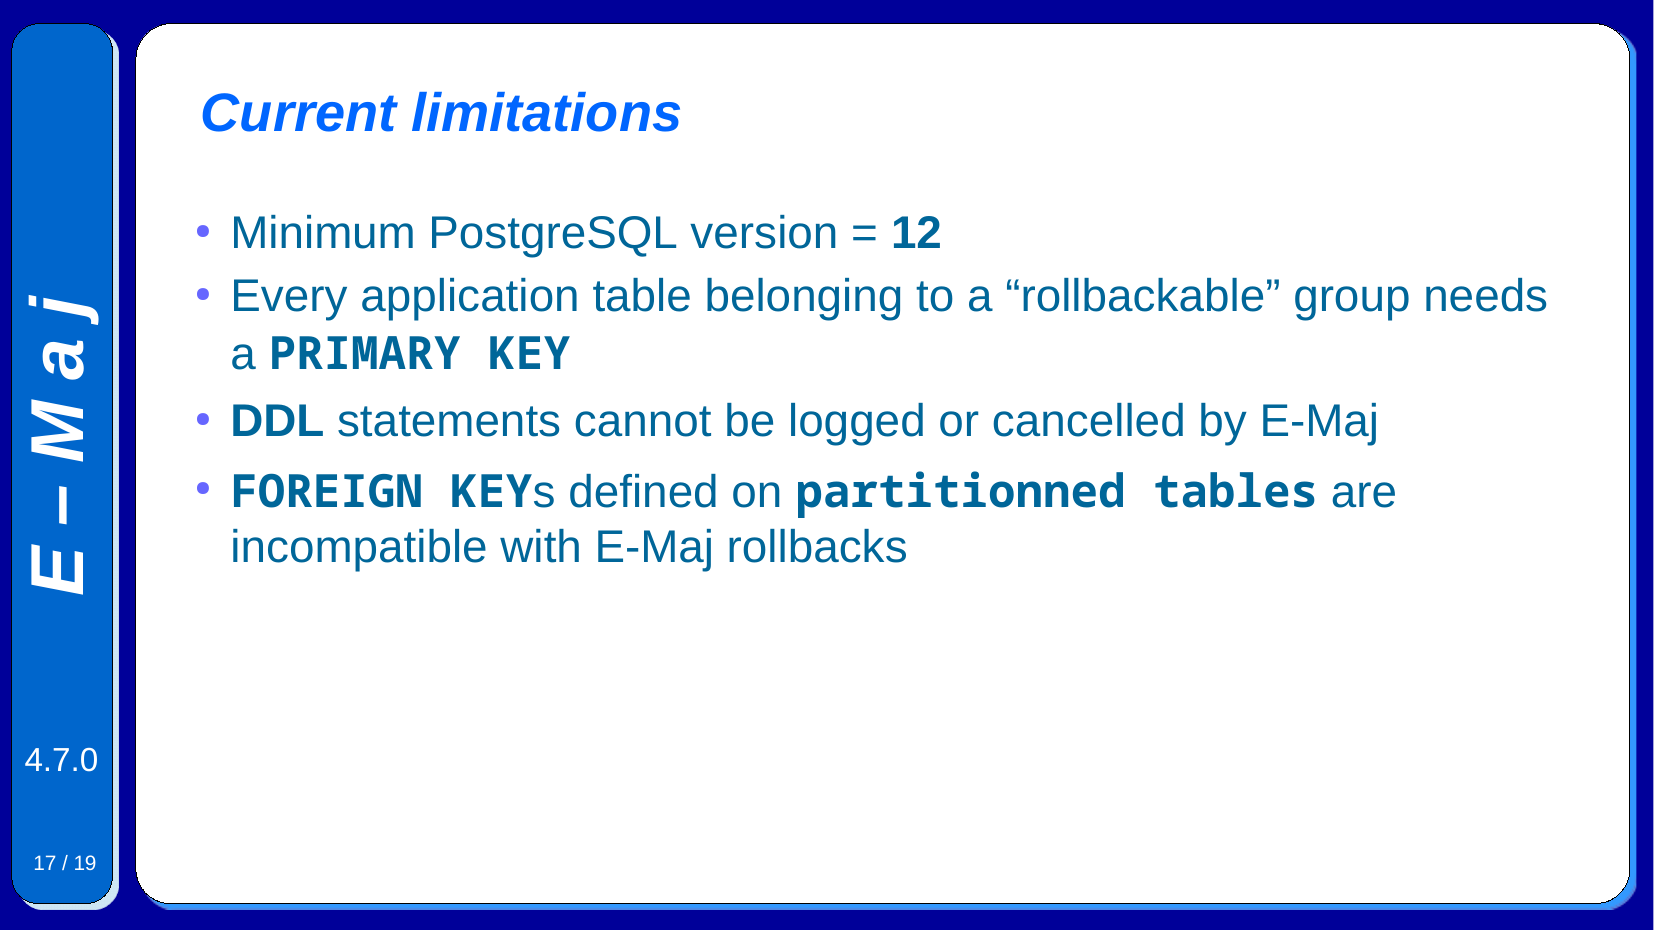

# Current limitations
Minimum PostgreSQL version = 12
Every application table belonging to a “rollbackable” group needs a PRIMARY KEY
DDL statements cannot be logged or cancelled by E-Maj
FOREIGN KEYs defined on partitionned tables are incompatible with E-Maj rollbacks